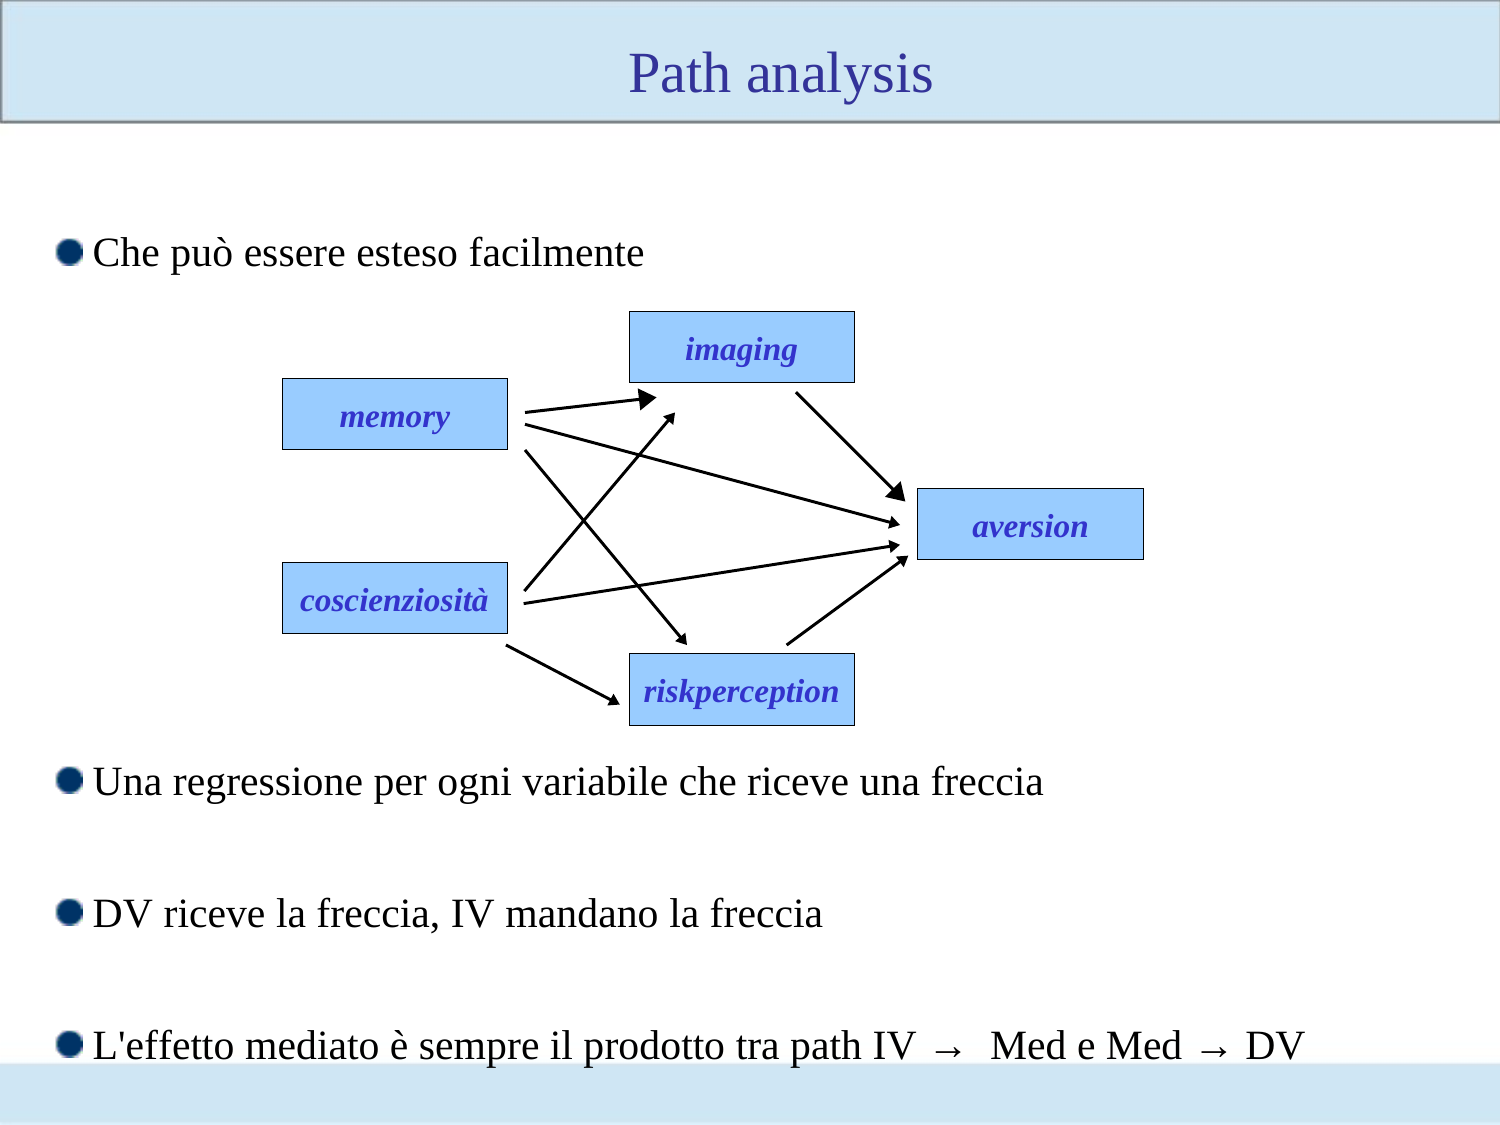

# Path analysis
 Che può essere esteso facilmente
 Una regressione per ogni variabile che riceve una freccia
 DV riceve la freccia, IV mandano la freccia
 L'effetto mediato è sempre il prodotto tra path IV → Med e Med → DV
imaging
memory
aversion
coscienziosità
riskperception